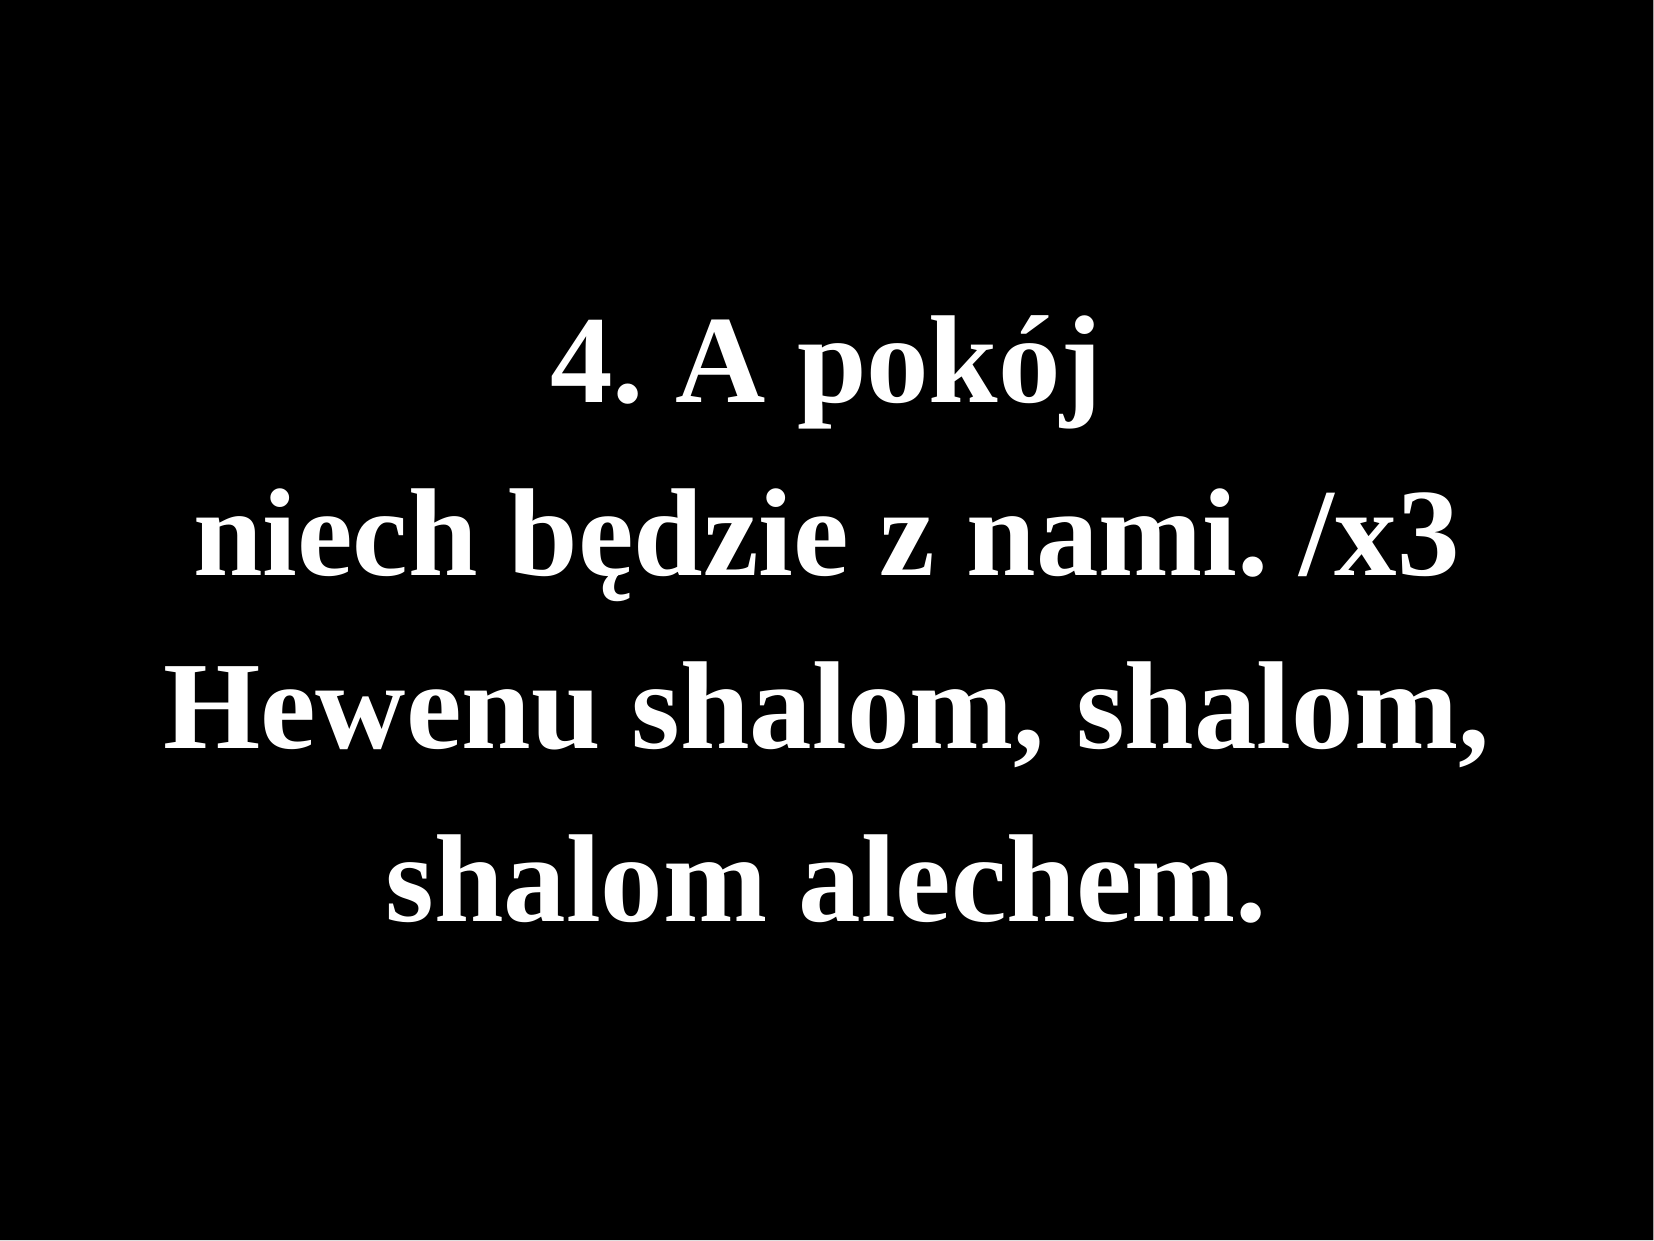

# 4. A pokój ppp niech będzie z nami. /x3 ppp Hewenu shalom, shalom, ppp shalom alechem.